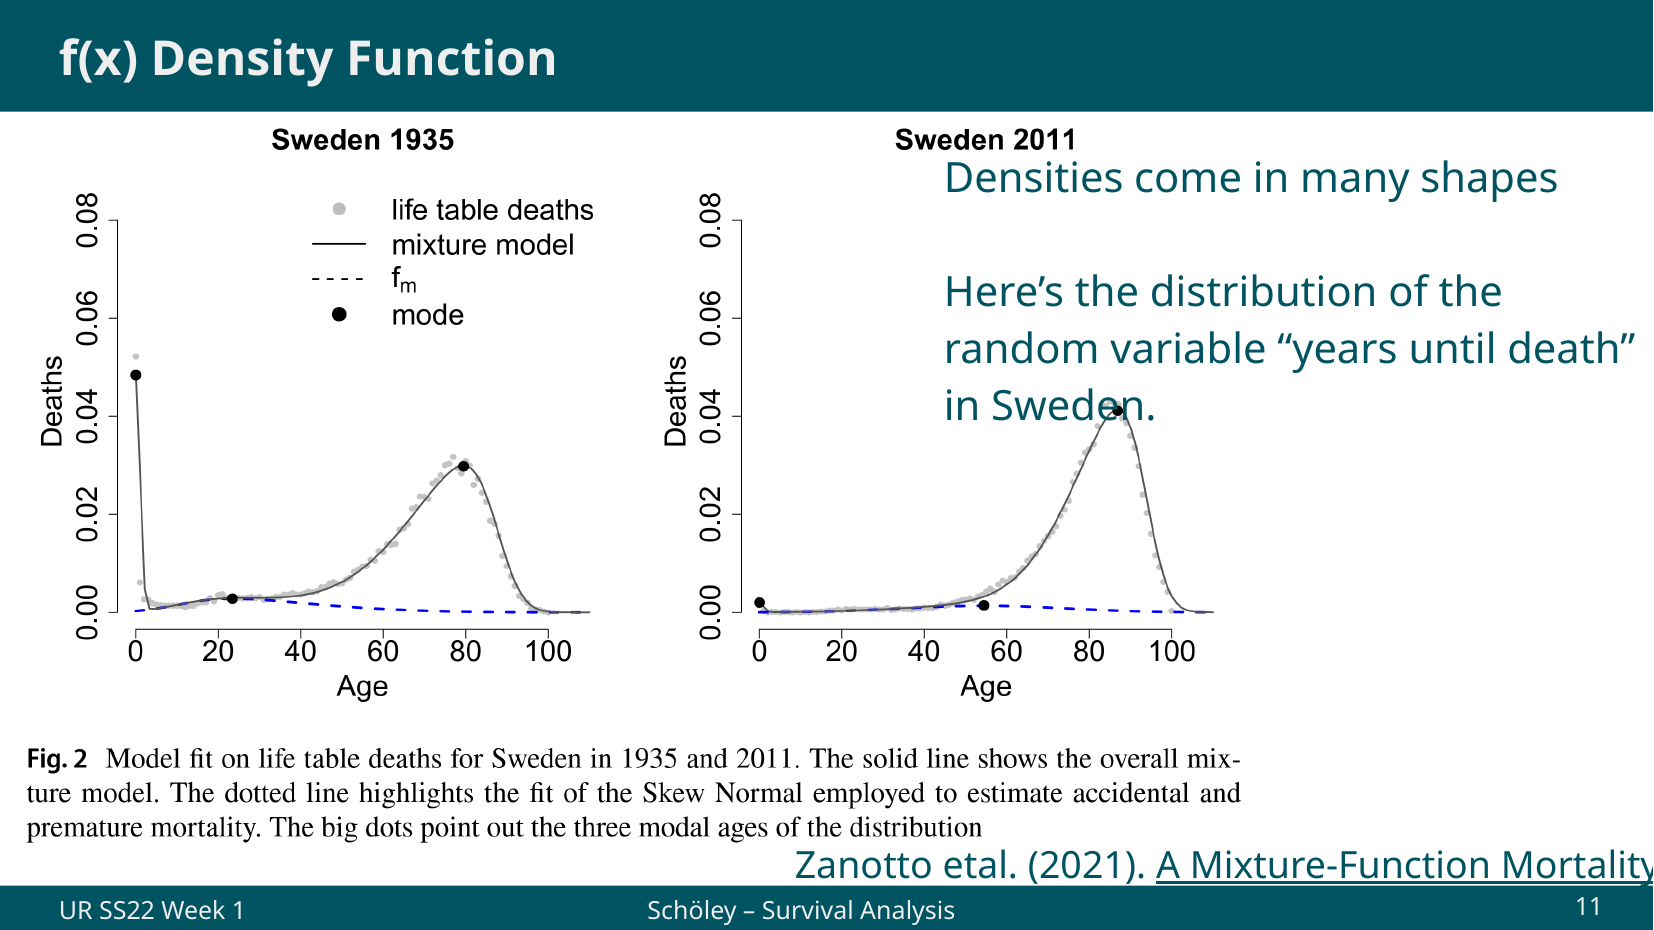

# f(x) Density Function
Densities come in many shapes
Here’s the distribution of the
random variable “years until death”
in Sweden.
Zanotto etal. (2021). A Mixture‑Function Mortality Model.
11
UR SS22 Week 1
Schöley – Survival Analysis